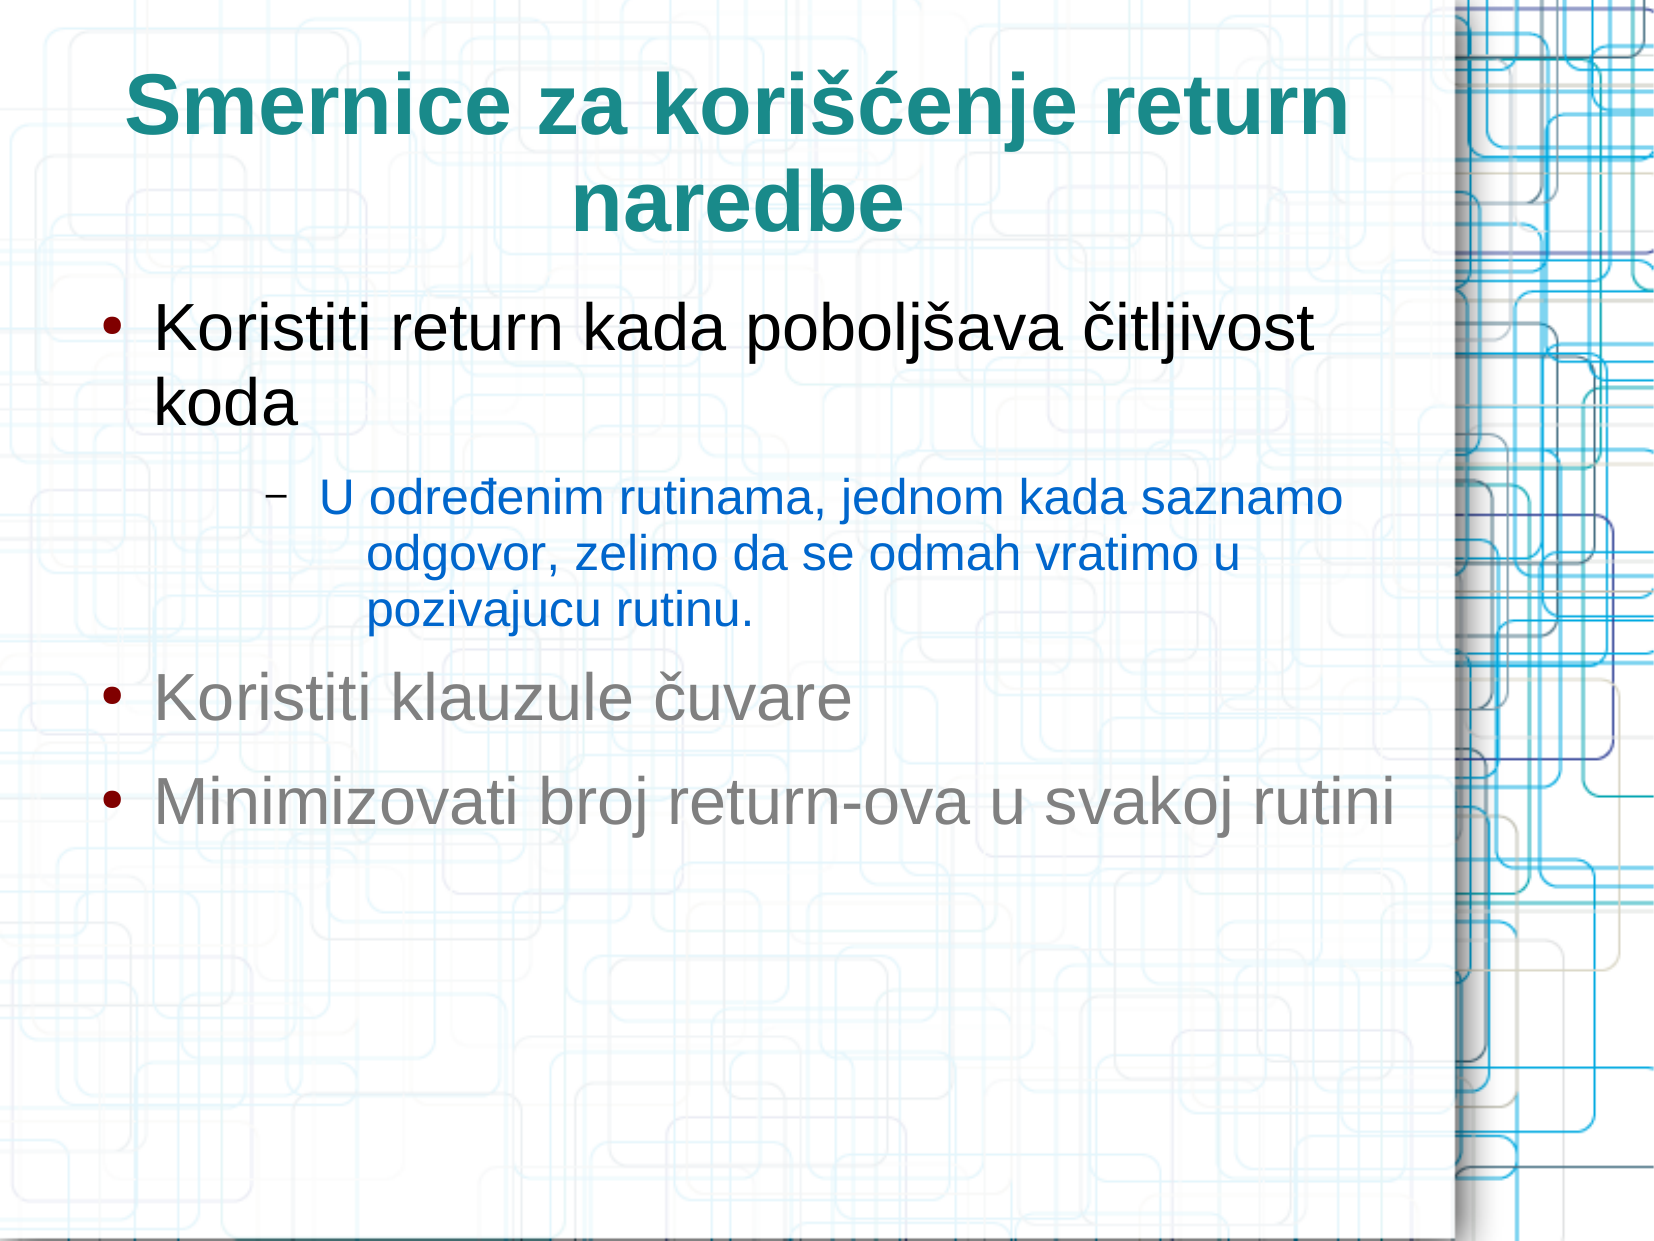

# Smernice za korišćenje return naredbe
Koristiti return kada poboljšava čitljivost koda
U određenim rutinama, jednom kada saznamo odgovor, zelimo da se odmah vratimo u pozivajucu rutinu.
Koristiti klauzule čuvare
Minimizovati broj return-ova u svakoj rutini